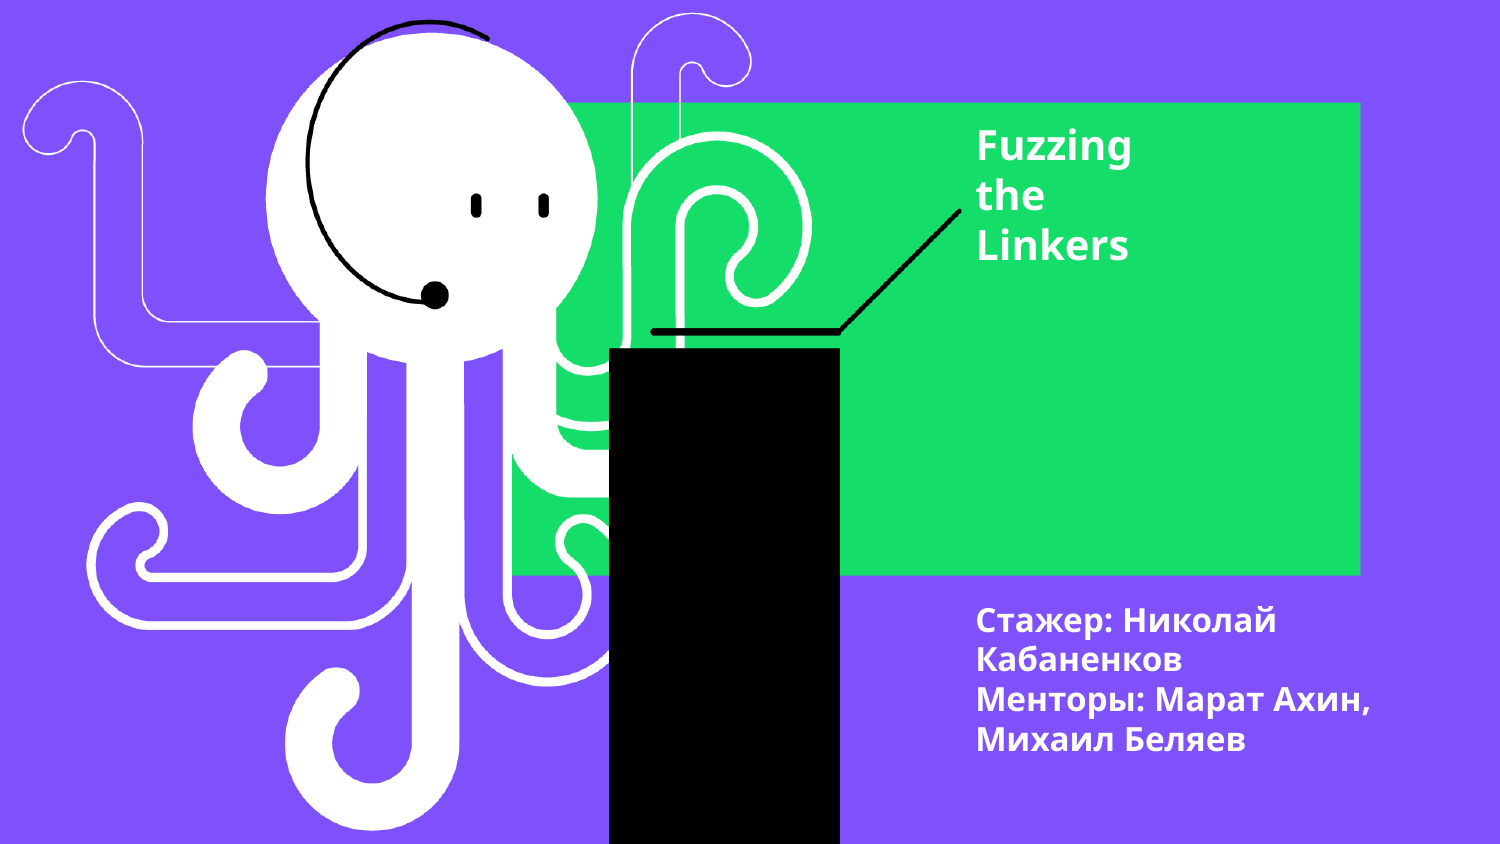

#
Fuzzing
the
Linkers
Стажер: Николай Кабаненков
Менторы: Марат Ахин, Михаил Беляев